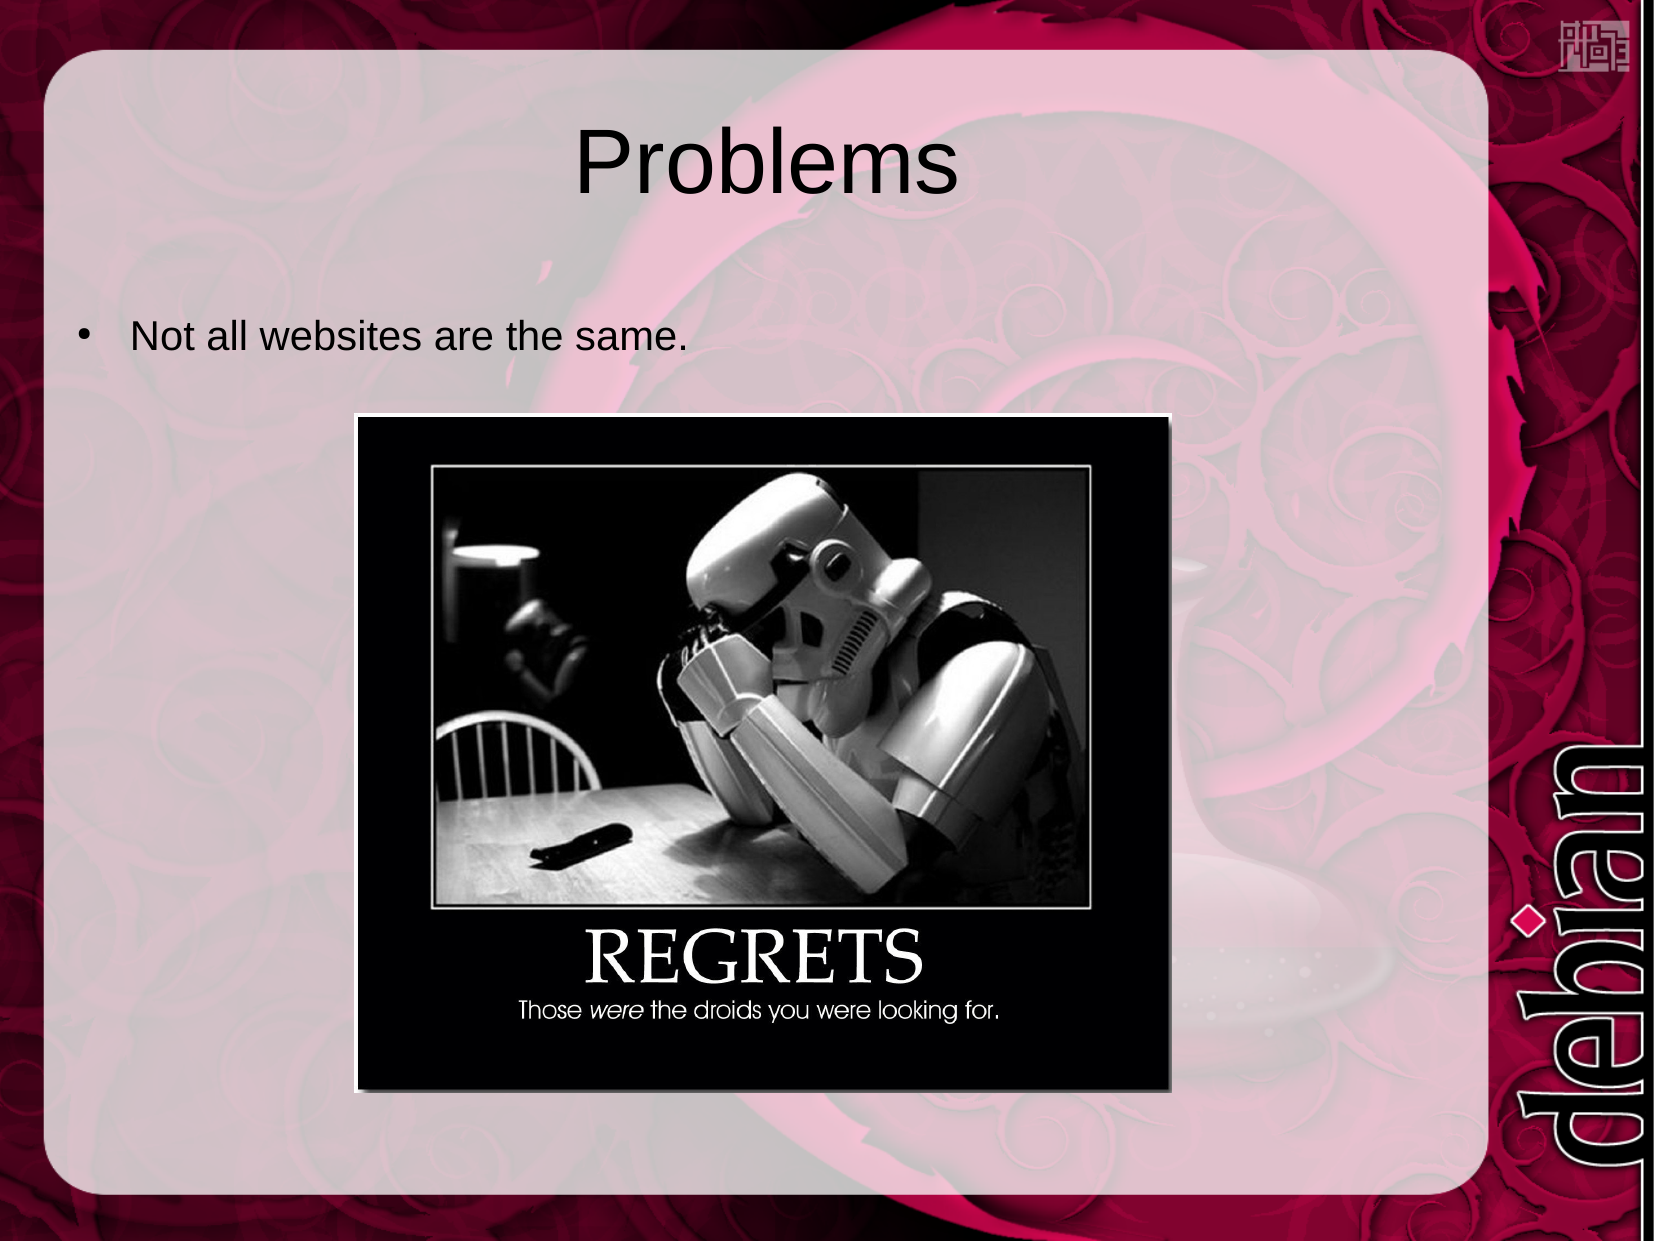

# Problems
Not all websites are the same.